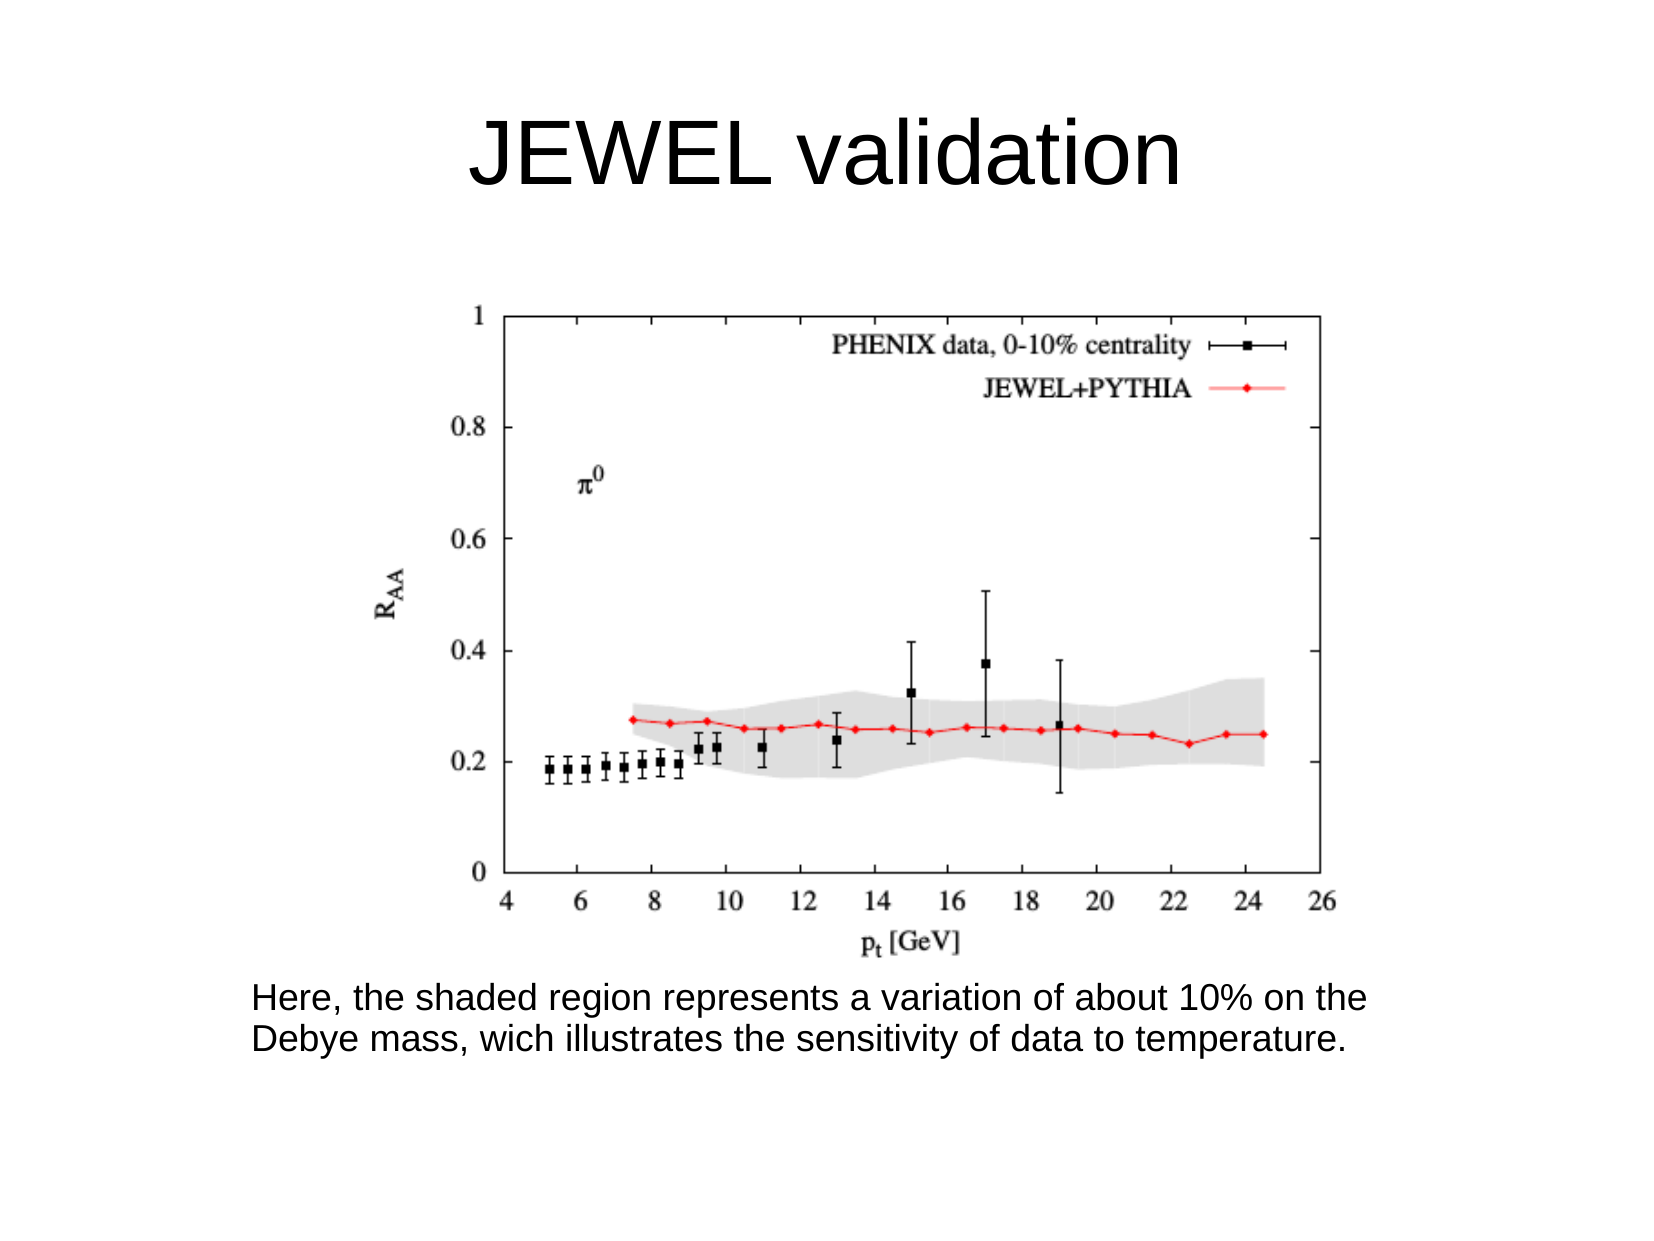

# JEWEL validation
Here, the shaded region represents a variation of about 10% on the Debye mass, wich illustrates the sensitivity of data to temperature.